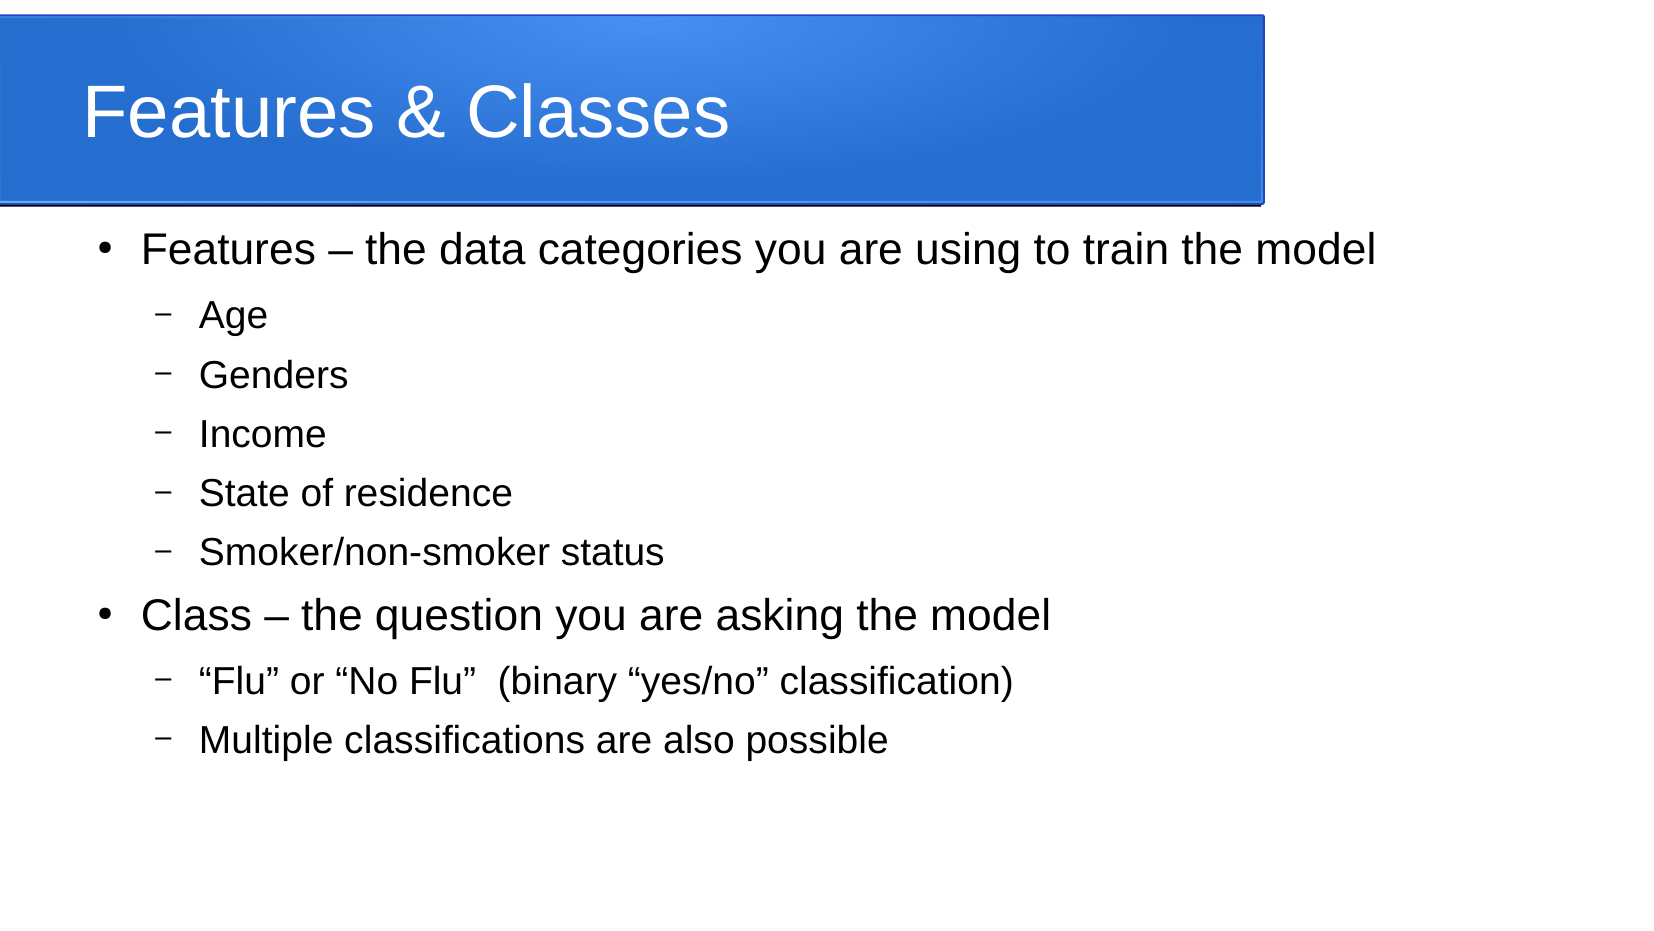

# Features & Classes
Features – the data categories you are using to train the model
Age
Genders
Income
State of residence
Smoker/non-smoker status
Class – the question you are asking the model
“Flu” or “No Flu” (binary “yes/no” classification)
Multiple classifications are also possible